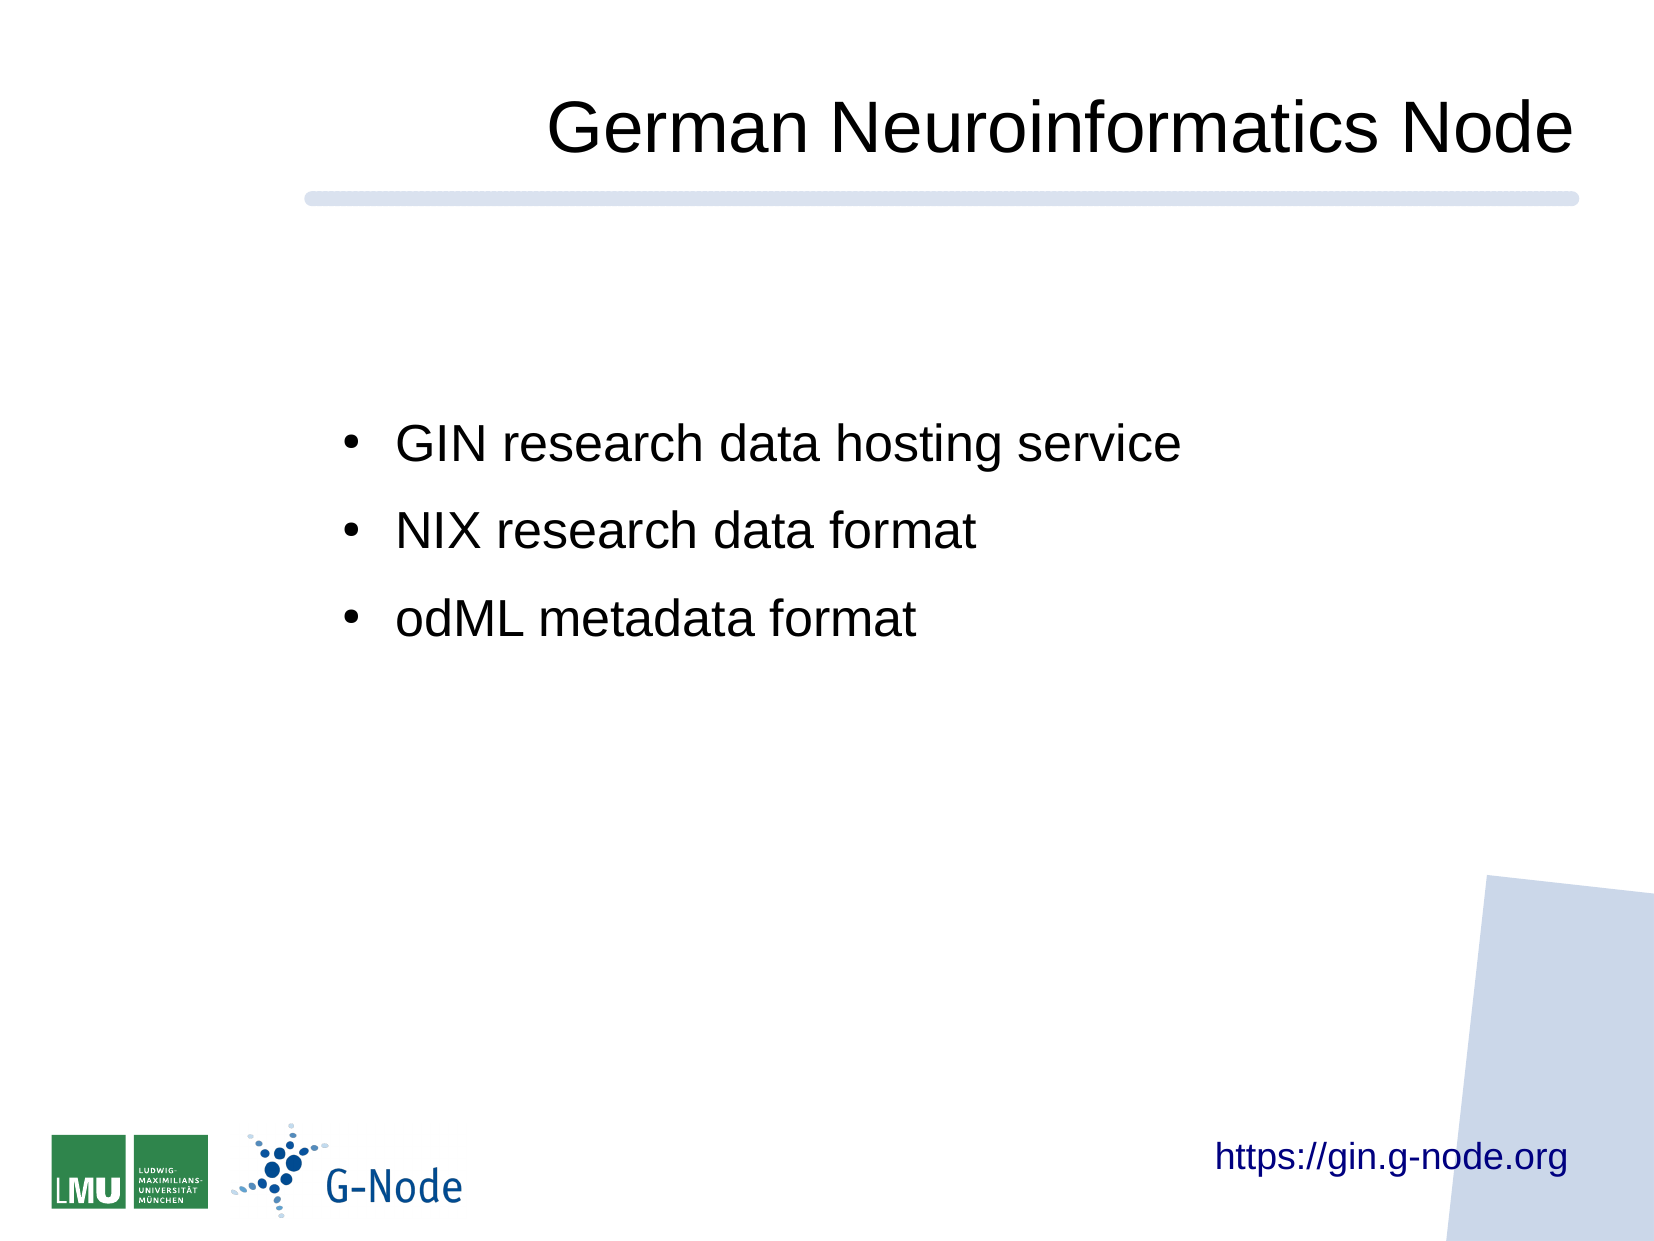

German Neuroinformatics Node
# GIN research data hosting service
NIX research data format
odML metadata format
https://gin.g-node.org